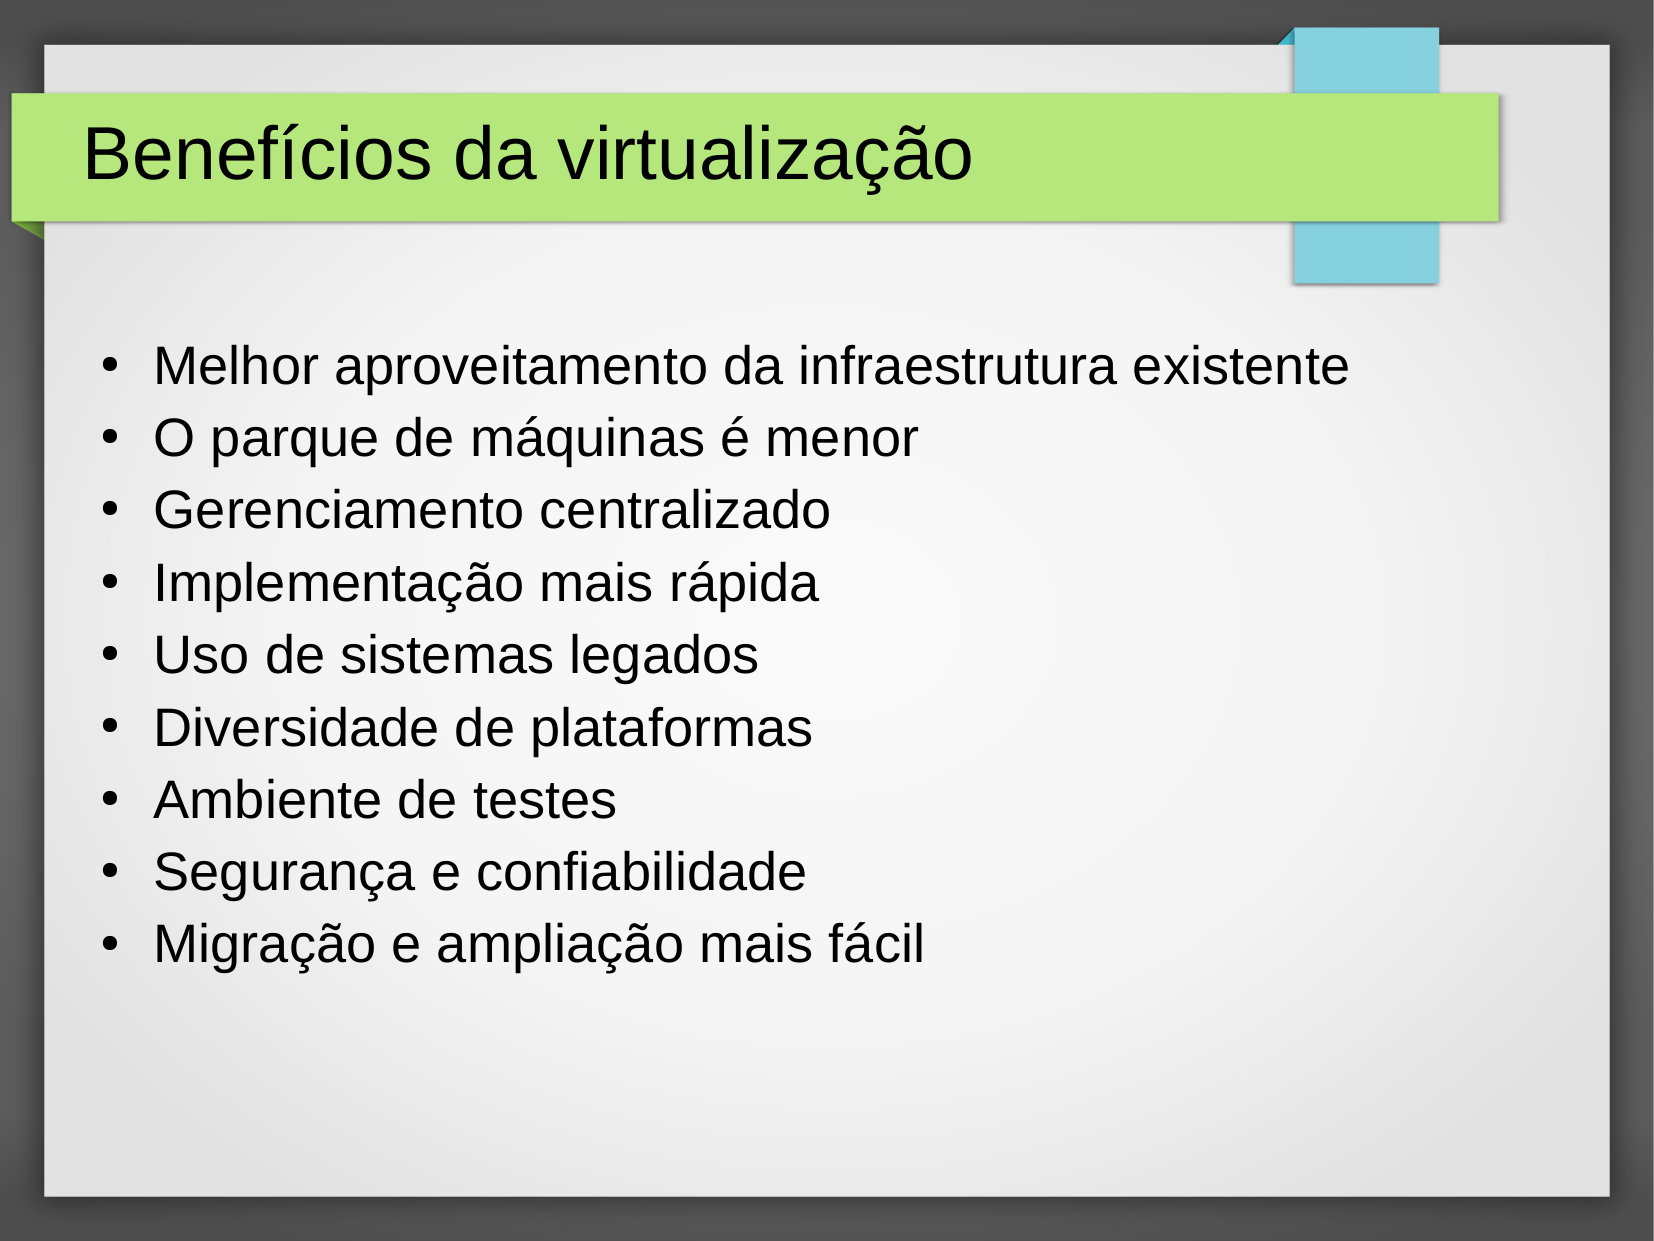

# Benefícios da virtualização
Melhor aproveitamento da infraestrutura existente
O parque de máquinas é menor
Gerenciamento centralizado
Implementação mais rápida
Uso de sistemas legados
Diversidade de plataformas
Ambiente de testes
Segurança e confiabilidade
Migração e ampliação mais fácil